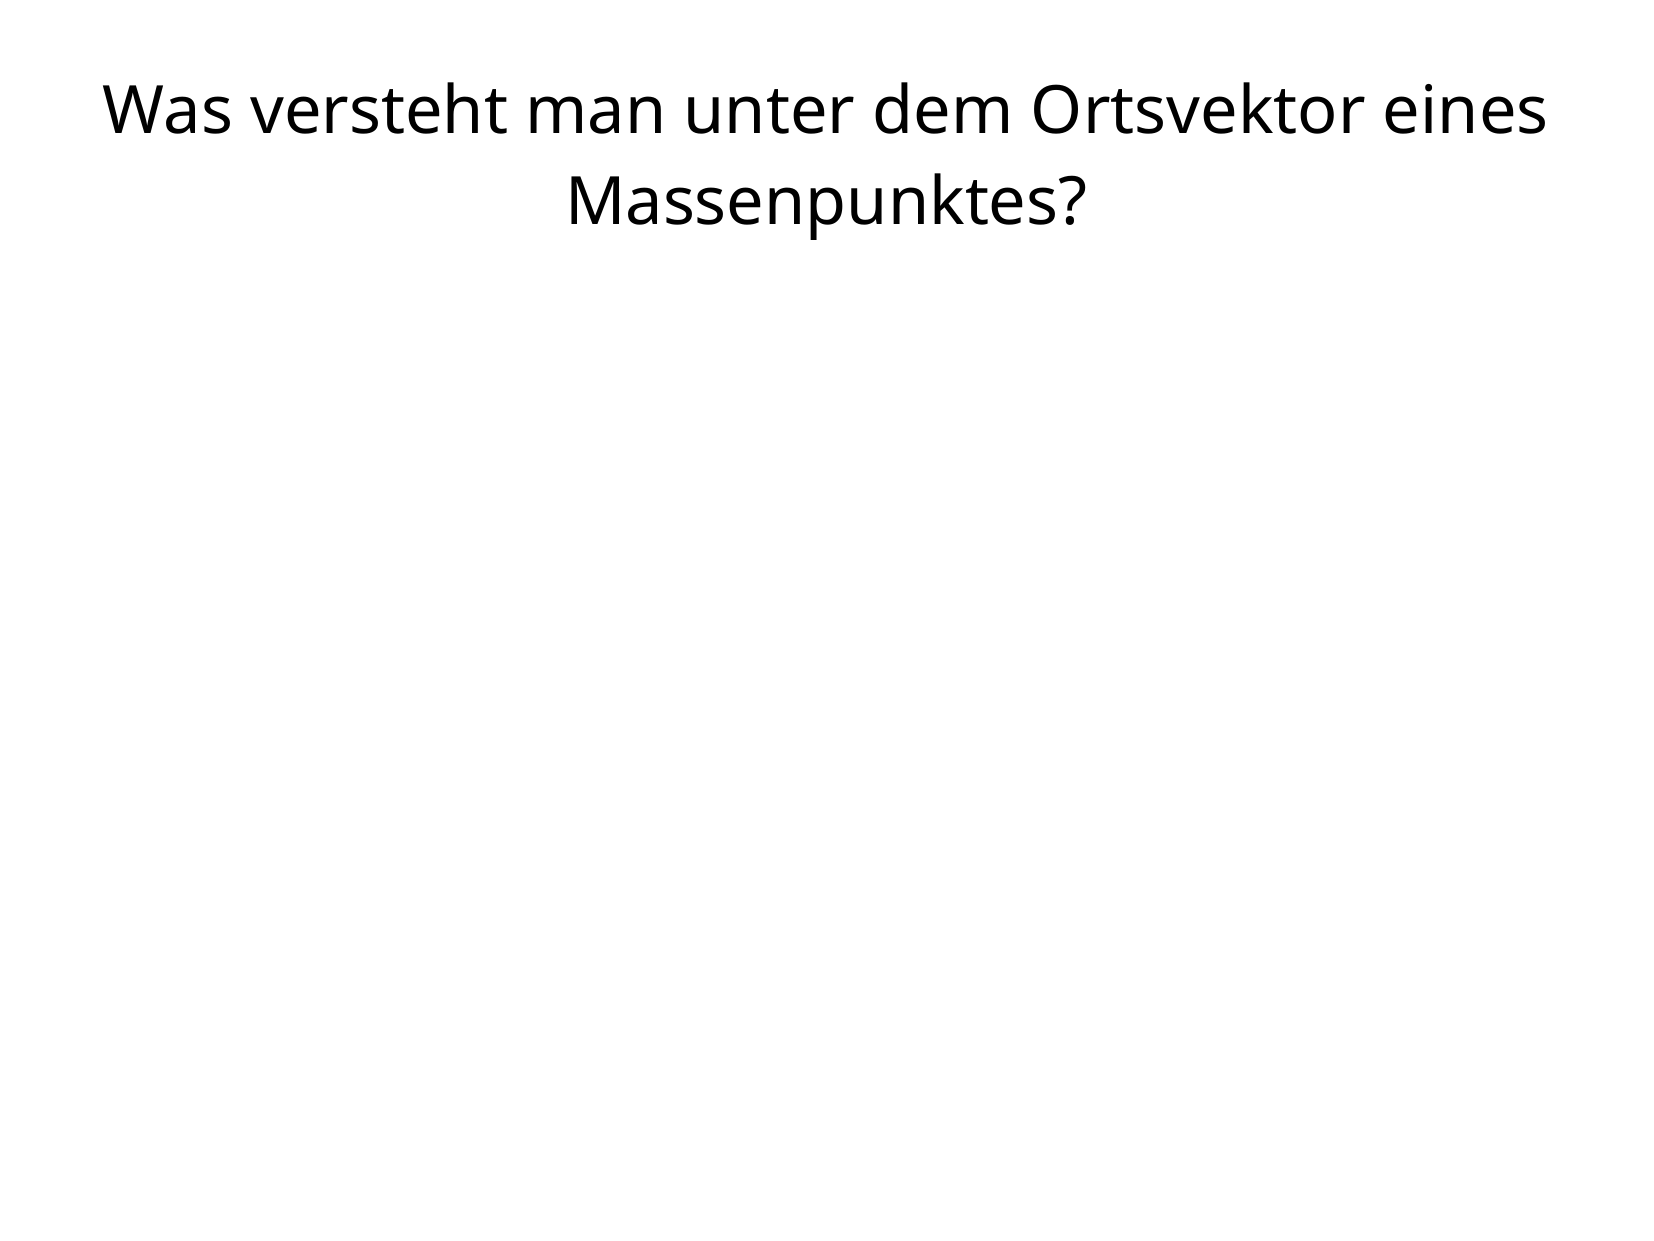

# Was versteht man unter dem Ortsvektor eines Massenpunktes?